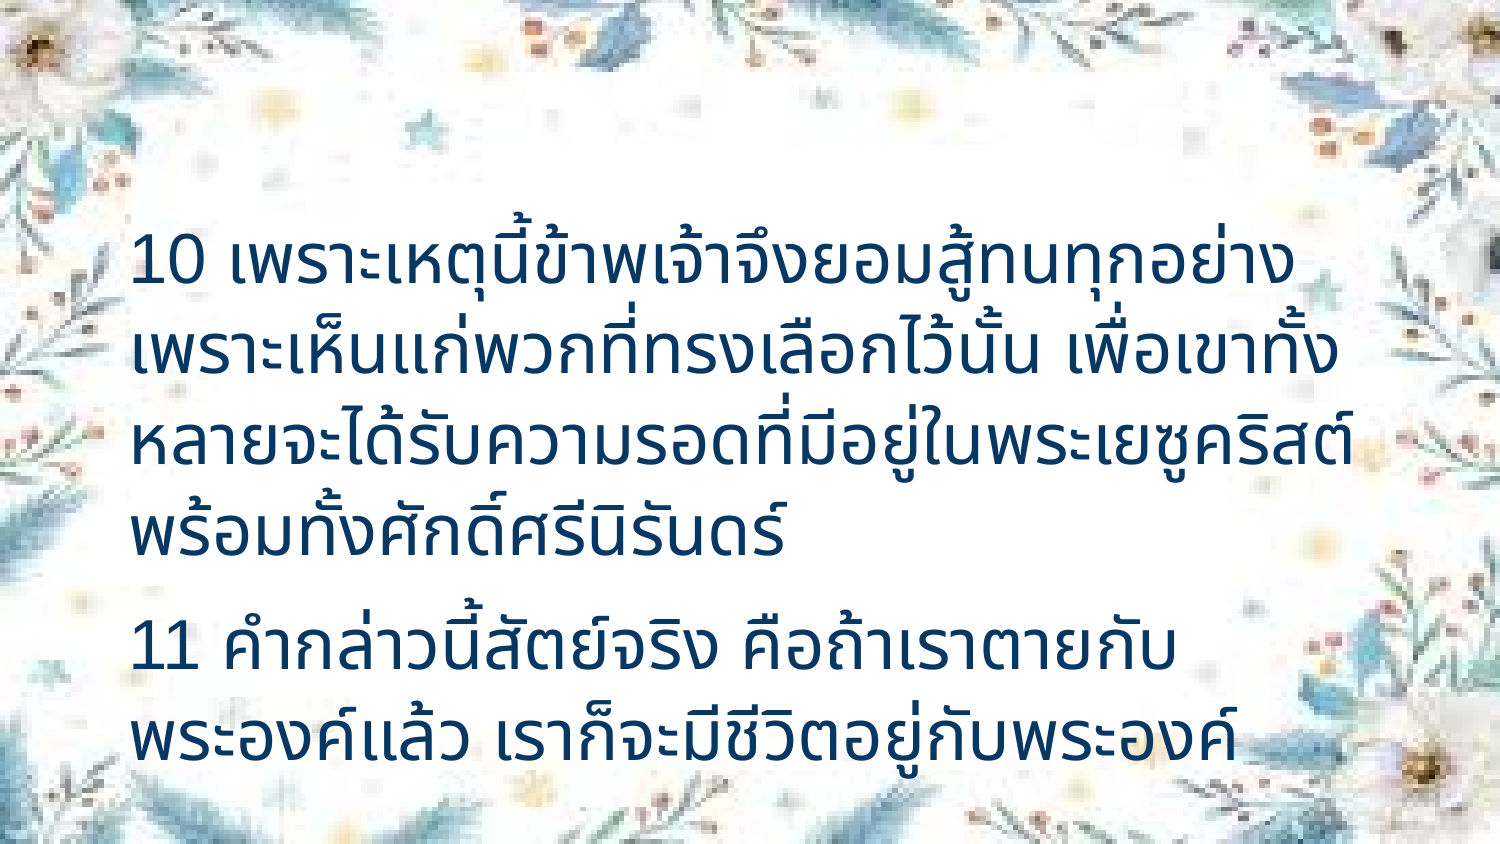

# 10 เพราะเหตุนี้ข้าพเจ้าจึงยอมสู้ทนทุกอย่าง เพราะเห็นแก่พวกที่ทรงเลือกไว้นั้น เพื่อเขาทั้งหลายจะได้รับความรอดที่มีอยู่ในพระเยซูคริสต์พร้อมทั้งศักดิ์ศรีนิรันดร์
11 คำกล่าวนี้สัตย์จริง คือถ้าเราตายกับพระองค์แล้ว เราก็จะมีชีวิตอยู่กับพระองค์